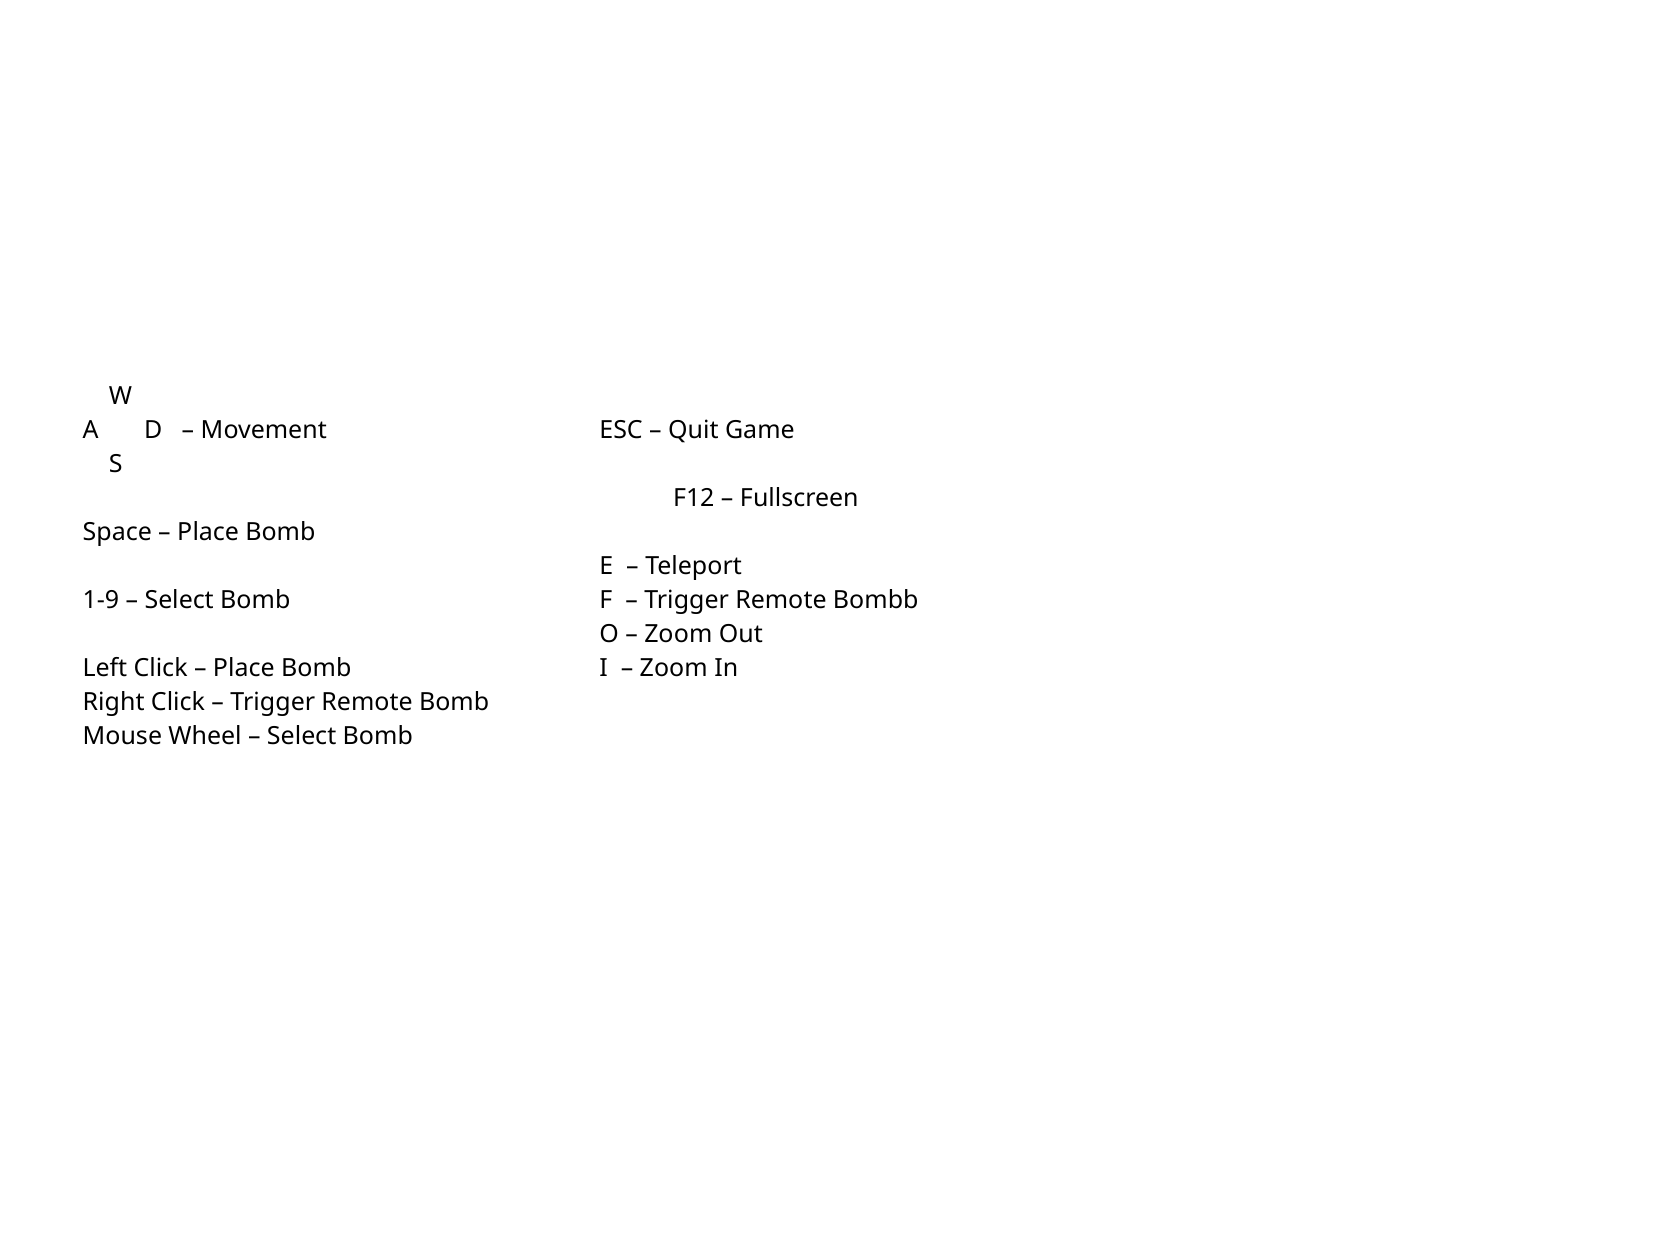

#
 W
A D – Movement		 	ESC – Quit Game
 S
					 		F12 – Fullscreen
Space – Place Bomb
							E – Teleport
1-9 – Select Bomb					F – Trigger Remote Bombb
							O – Zoom Out
Left Click – Place Bomb				I – Zoom In
Right Click – Trigger Remote Bomb
Mouse Wheel – Select Bomb